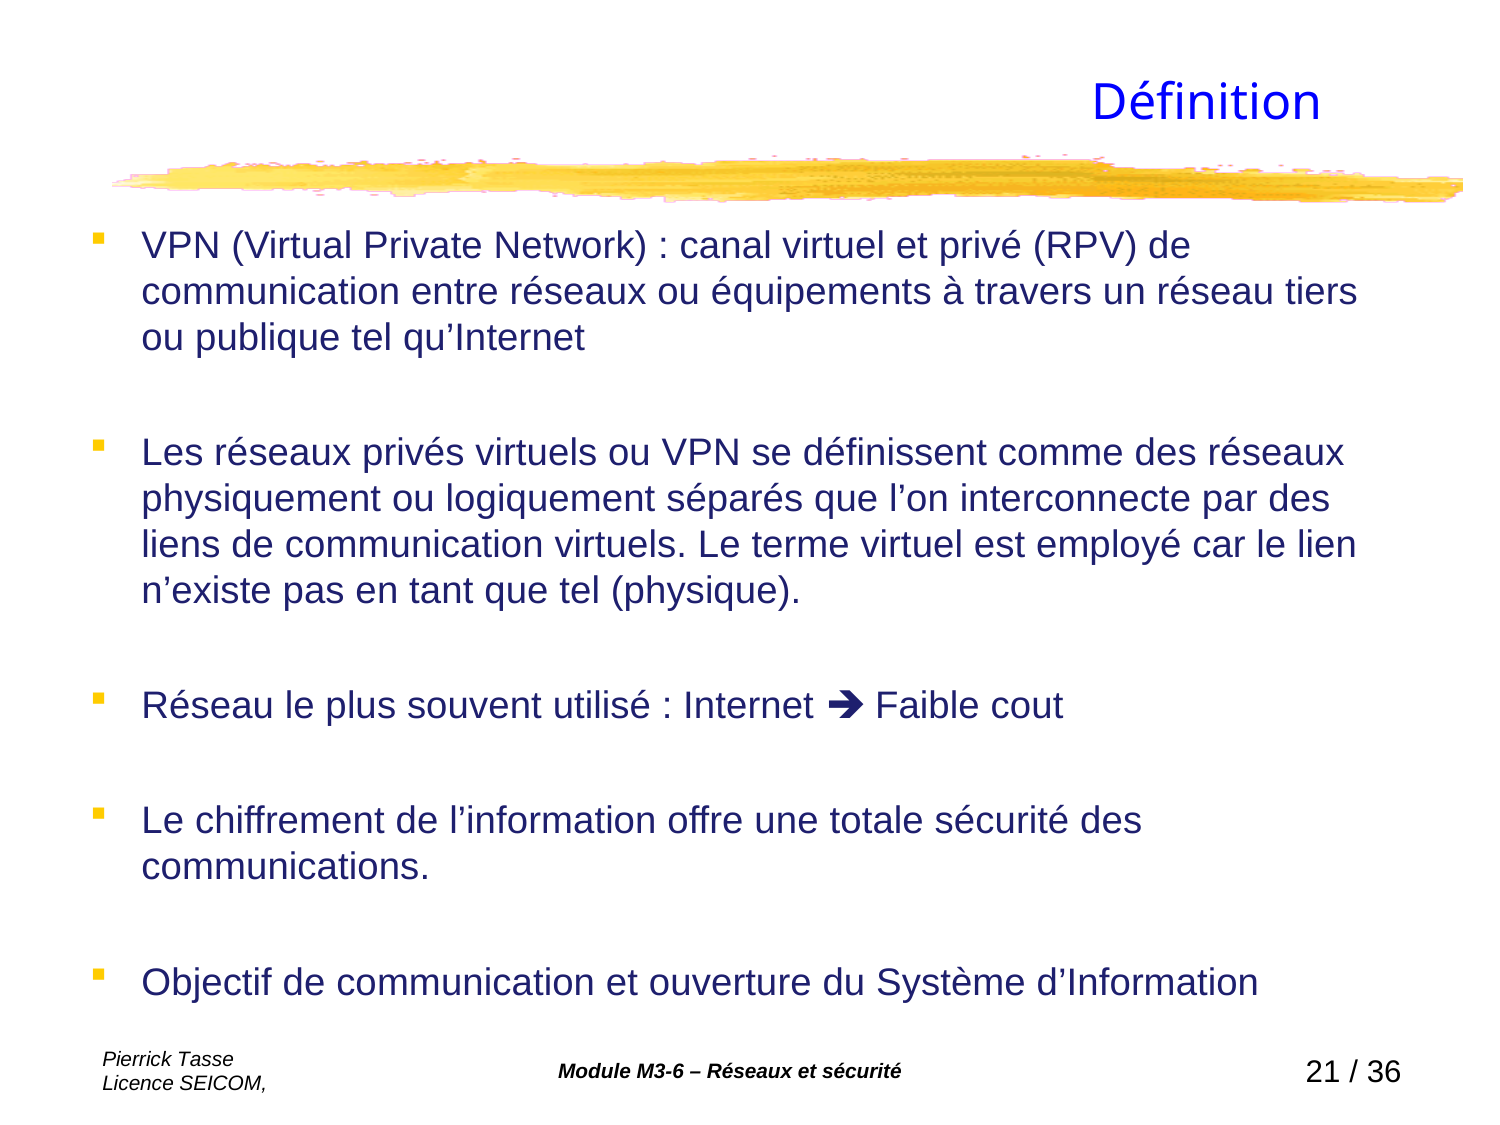

# Définition
VPN (Virtual Private Network) : canal virtuel et privé (RPV) de communication entre réseaux ou équipements à travers un réseau tiers ou publique tel qu’Internet
Les réseaux privés virtuels ou VPN se définissent comme des réseaux physiquement ou logiquement séparés que l’on interconnecte par des liens de communication virtuels. Le terme virtuel est employé car le lien n’existe pas en tant que tel (physique).
Réseau le plus souvent utilisé : Internet  Faible cout
Le chiffrement de l’information offre une totale sécurité des communications.
Objectif de communication et ouverture du Système d’Information
21